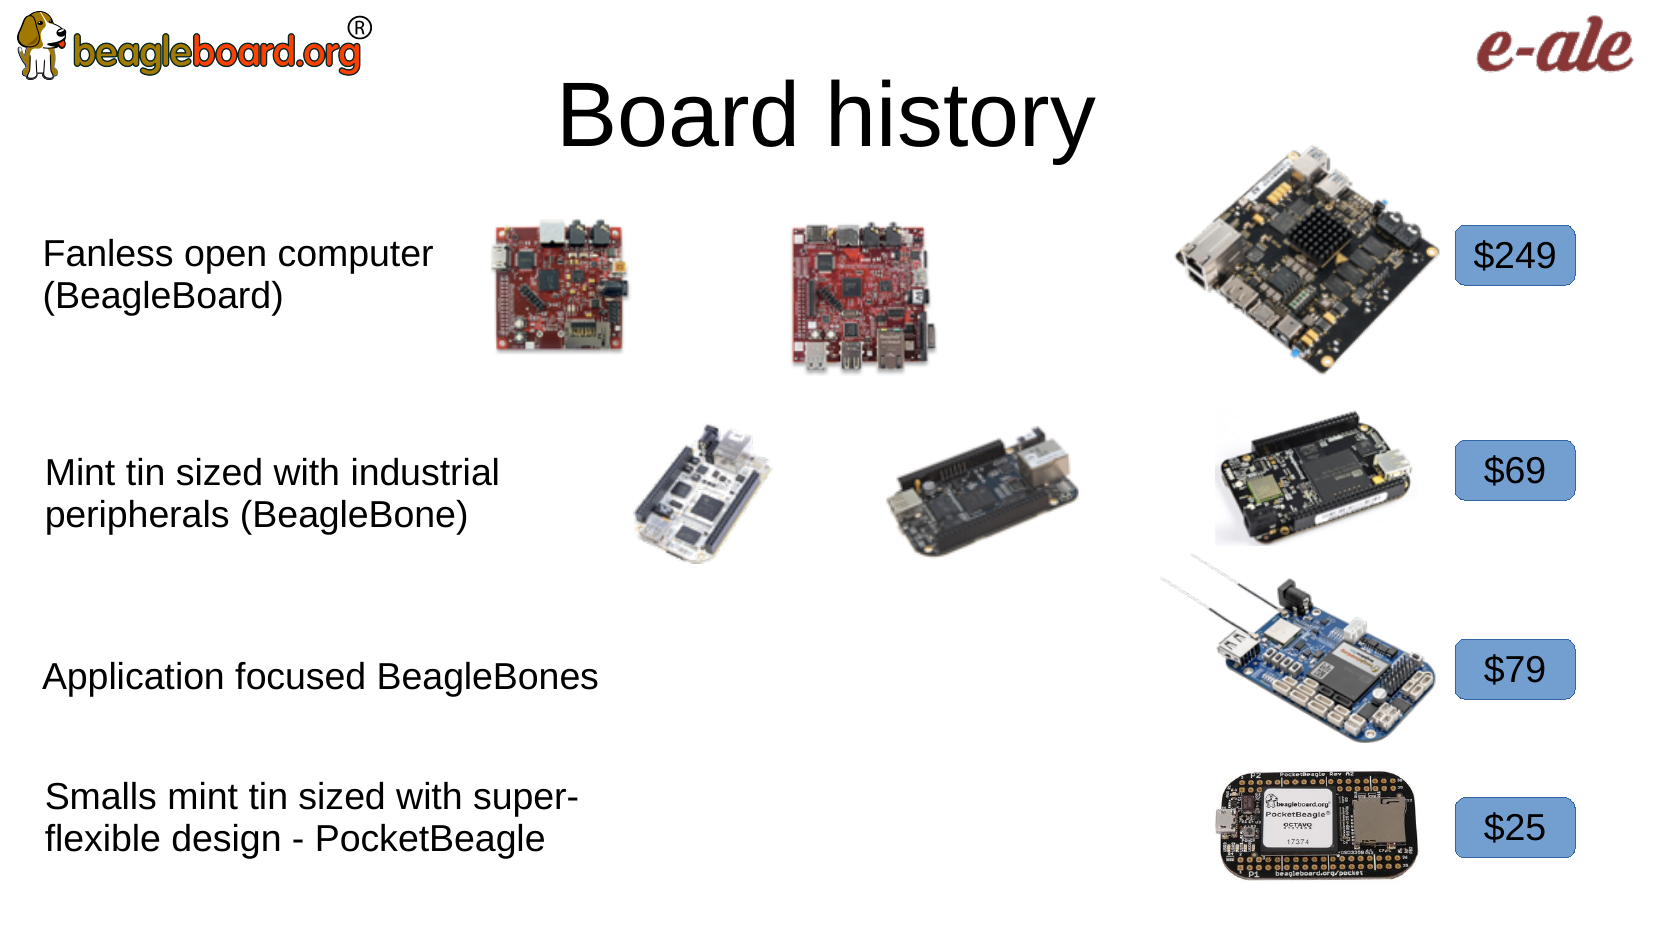

# Board history
Fanless open computer (BeagleBoard)
$249
$69
Mint tin sized with industrial peripherals (BeagleBone)
$79
Application focused BeagleBones
Smalls mint tin sized with super-flexible design - PocketBeagle
$25